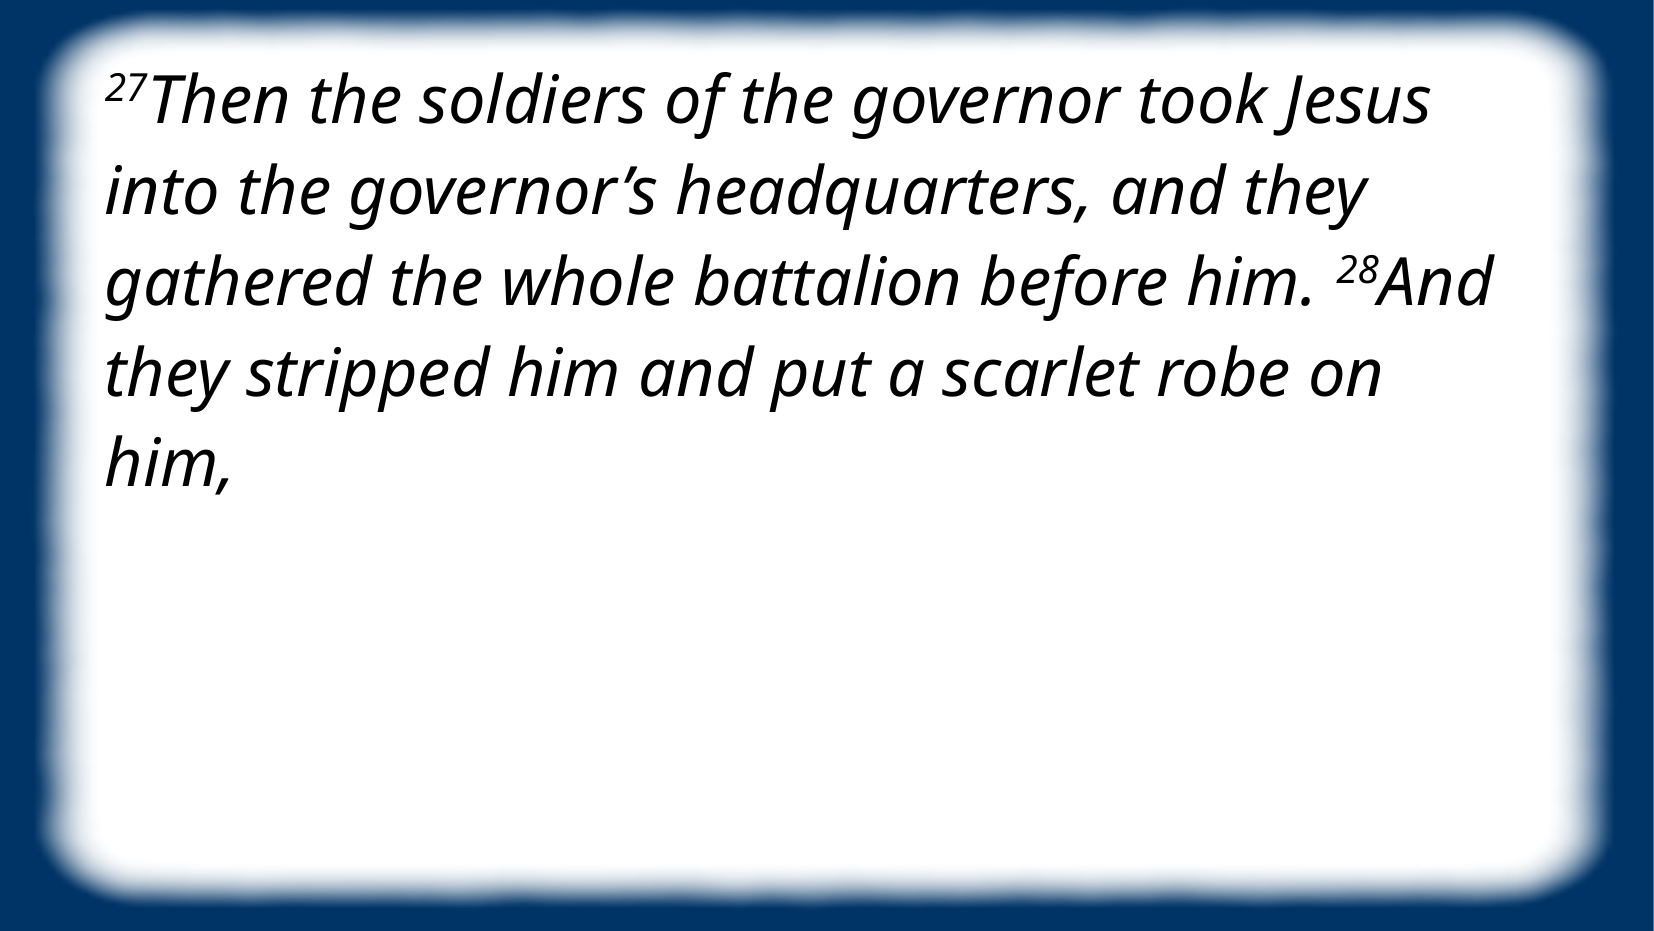

27Then the soldiers of the governor took Jesus into the governor’s headquarters, and they gathered the whole battalion before him. 28And they stripped him and put a scarlet robe on him,